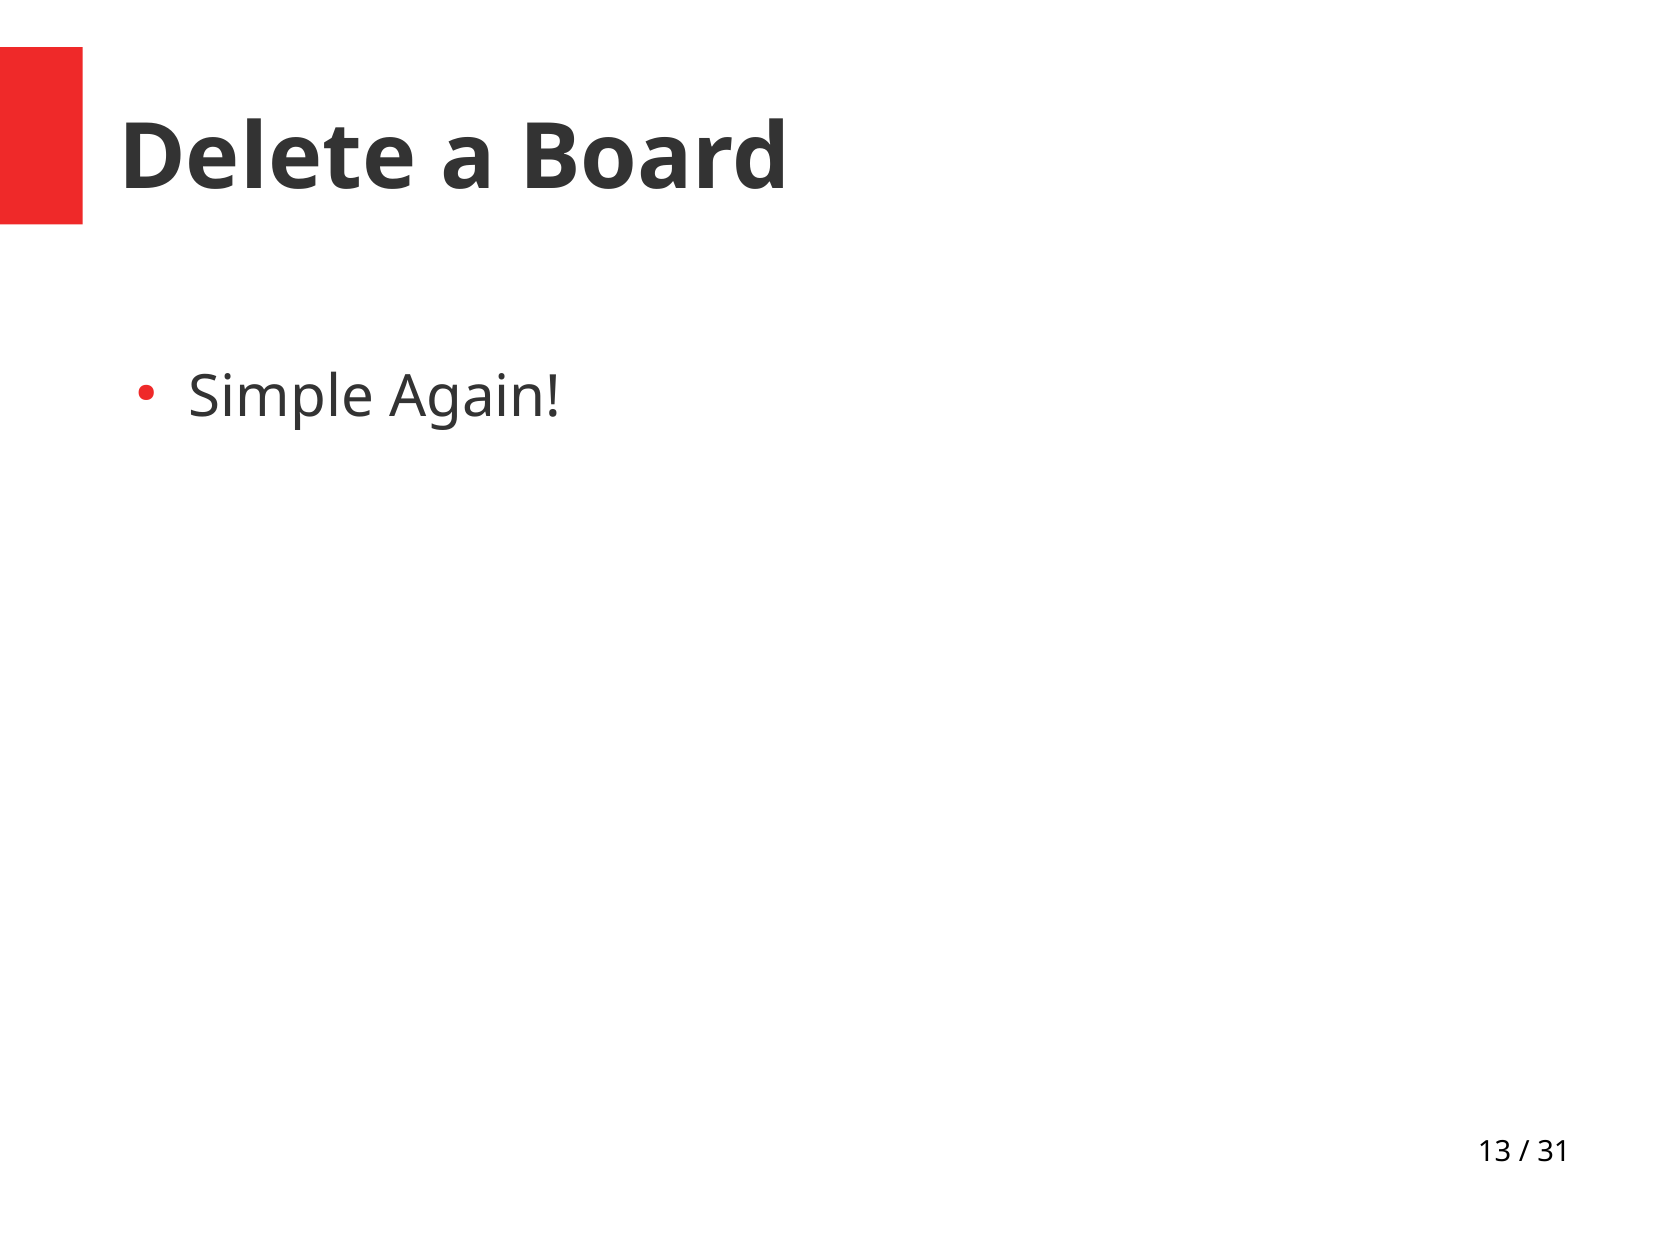

# Delete a Board
Simple Again!
13